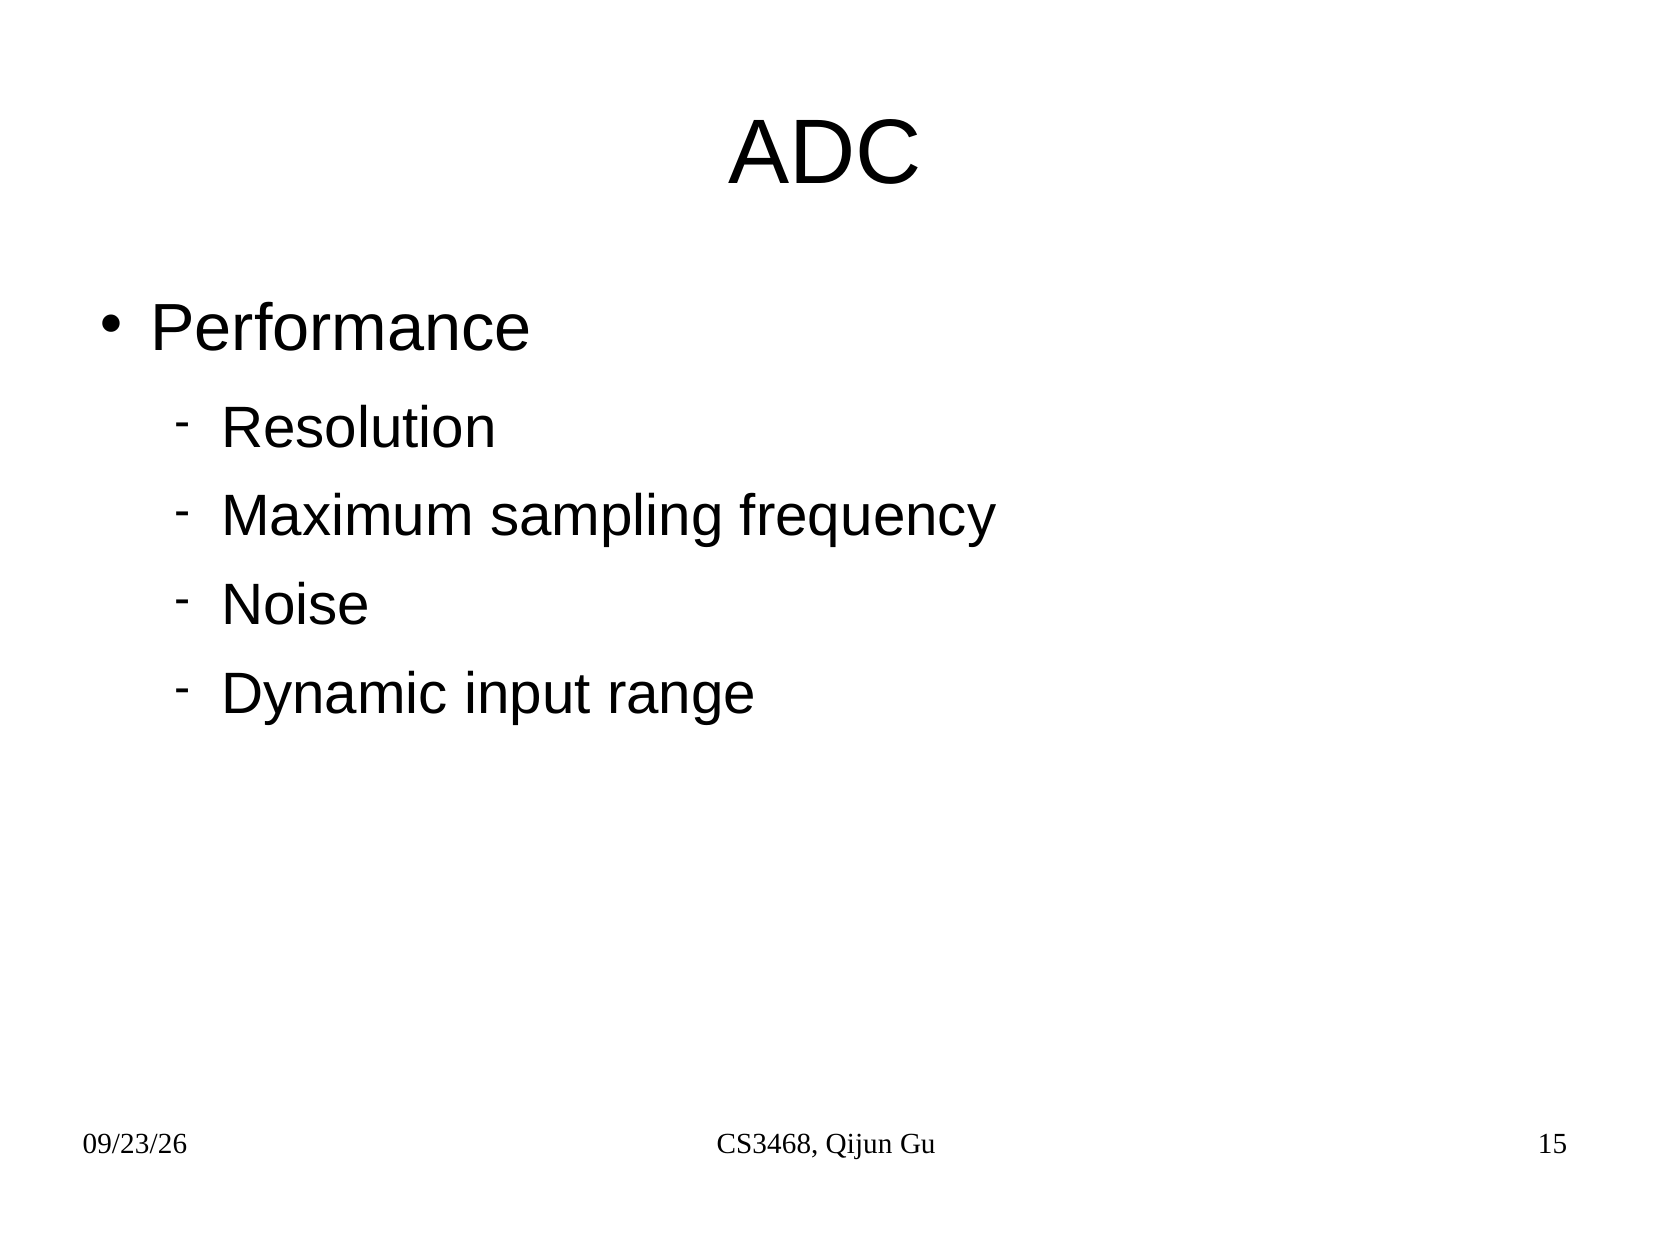

# ADC
Performance
Resolution
Maximum sampling frequency
Noise
Dynamic input range
CS3468, Qijun Gu
15